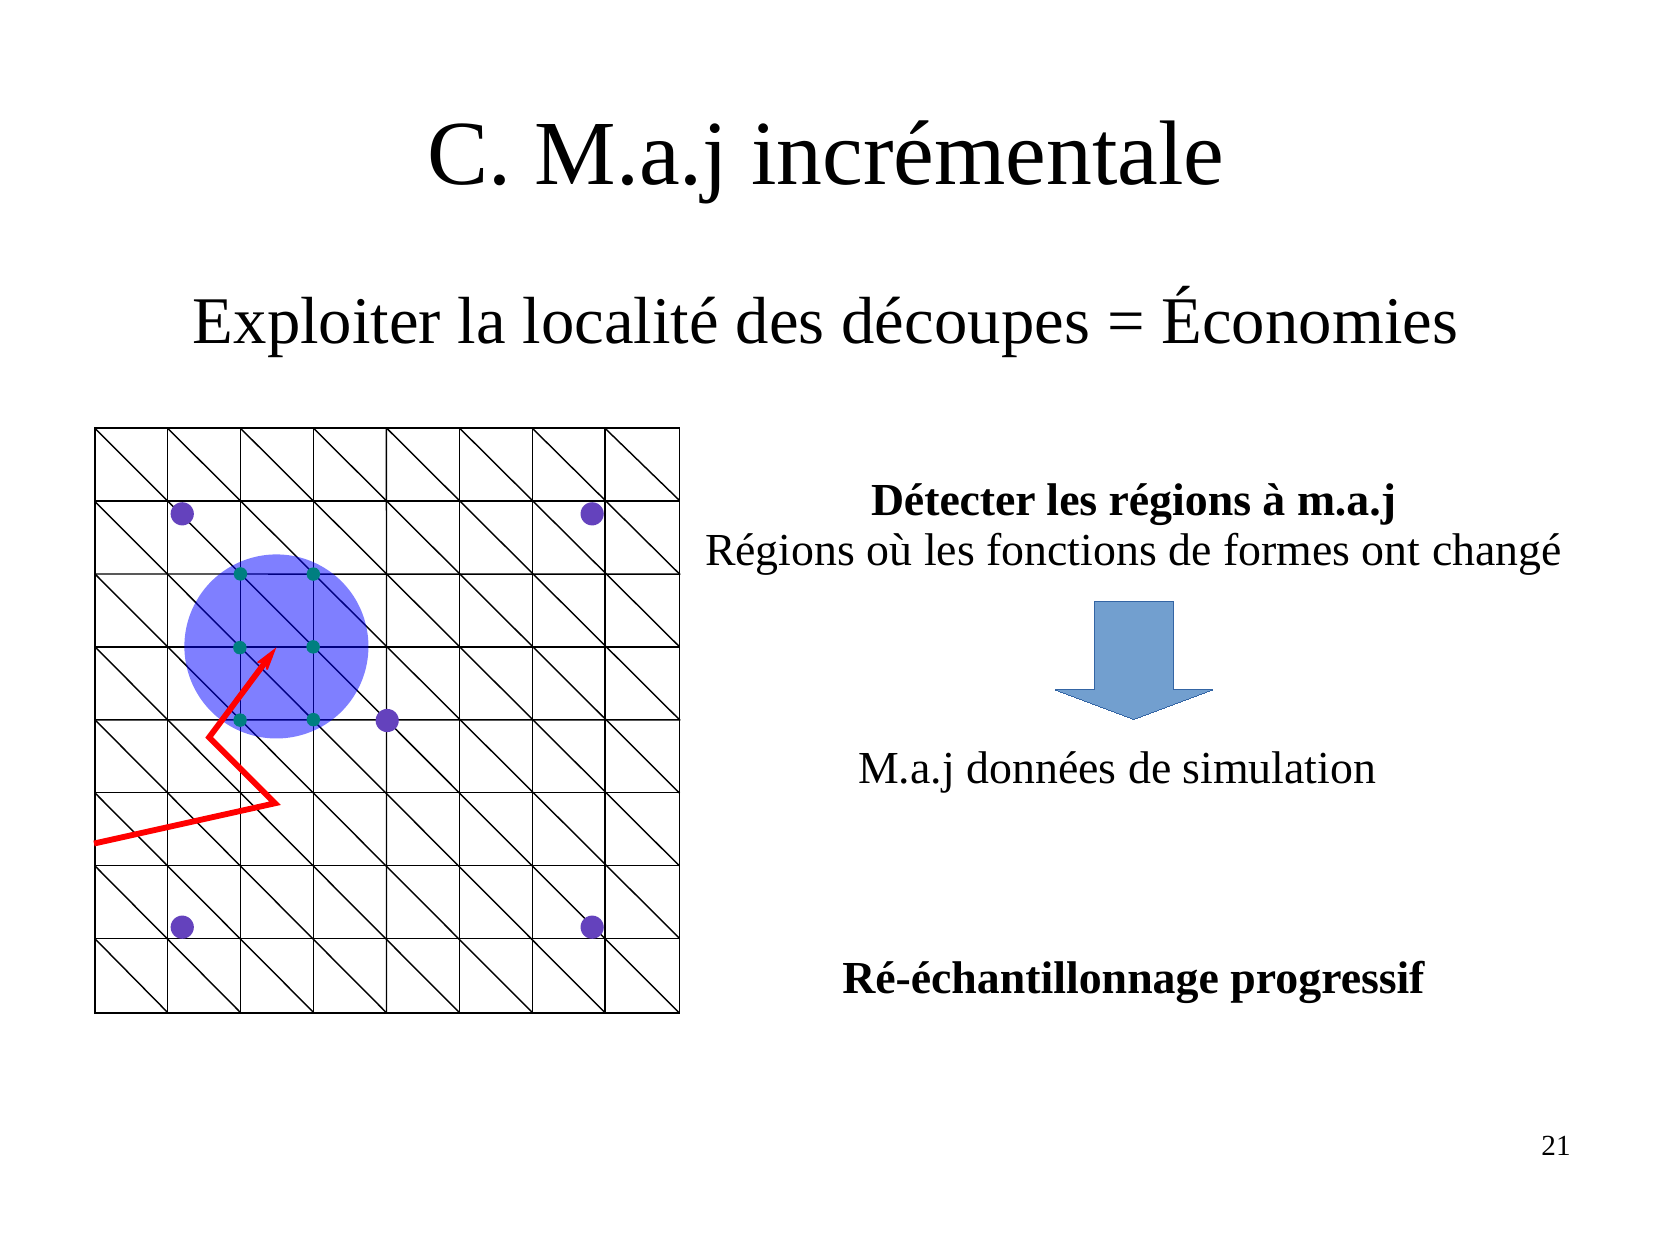

# C. M.a.j incrémentale
Exploiter la localité des découpes = Économies
Détecter les régions à m.a.j
Régions où les fonctions de formes ont changé
M.a.j données de simulation
Ré-échantillonnage progressif
21